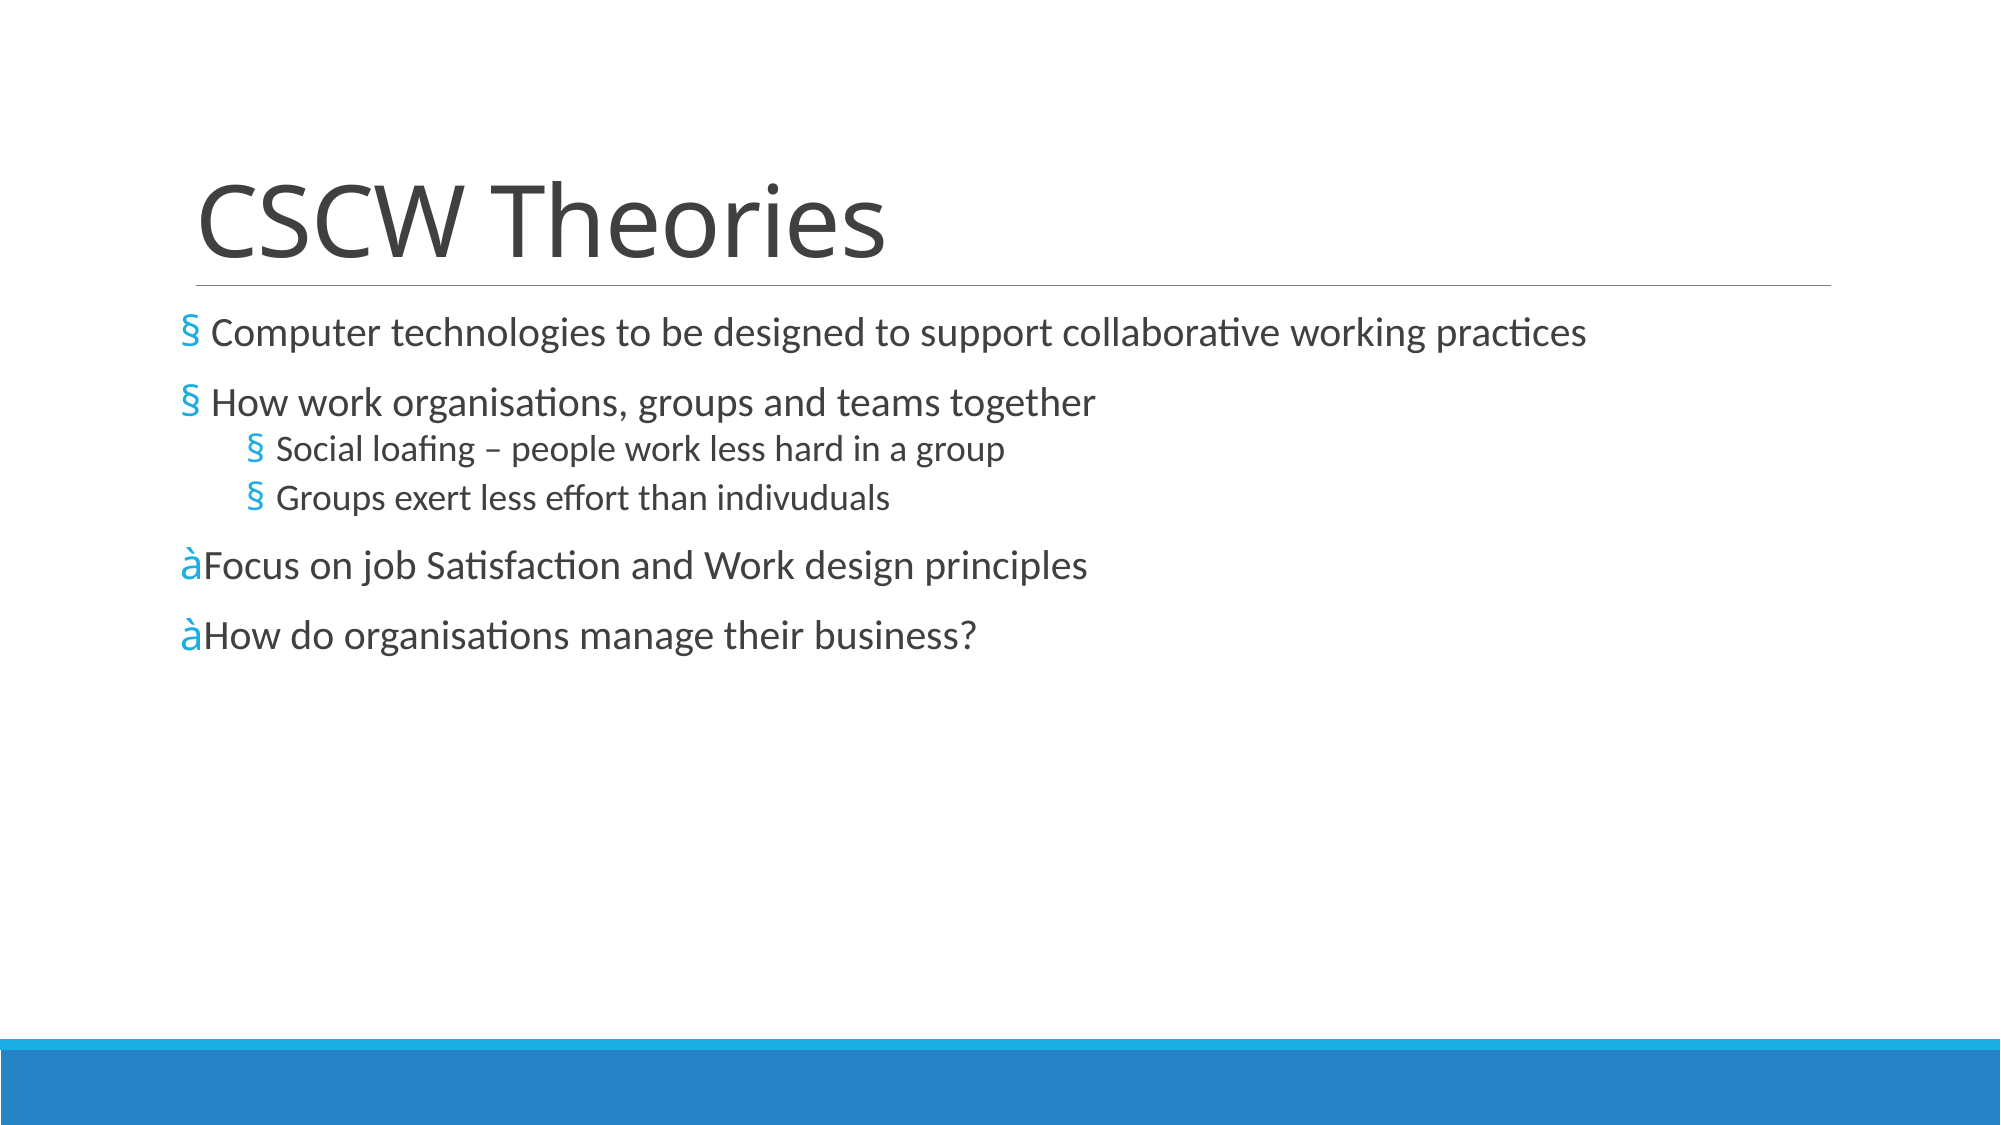

# CSCW Theories
 Computer technologies to be designed to support collaborative working practices
 How work organisations, groups and teams together
Social loafing – people work less hard in a group
Groups exert less effort than indivuduals
Focus on job Satisfaction and Work design principles
How do organisations manage their business?